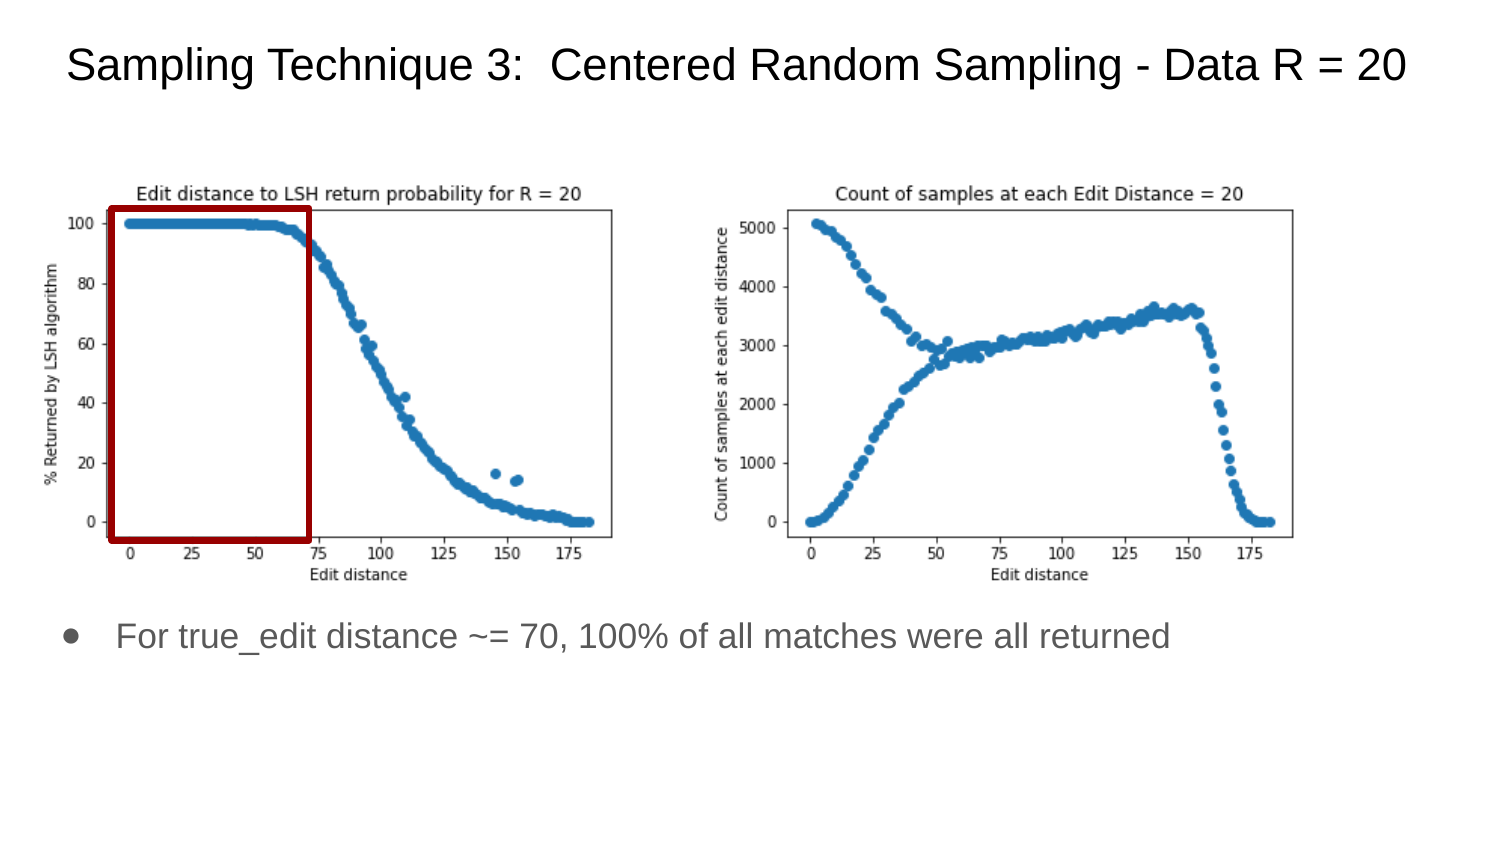

# Sampling Technique 3: Centered Random Sampling - Data R = 20
For true_edit distance ~= 70, 100% of all matches were all returned